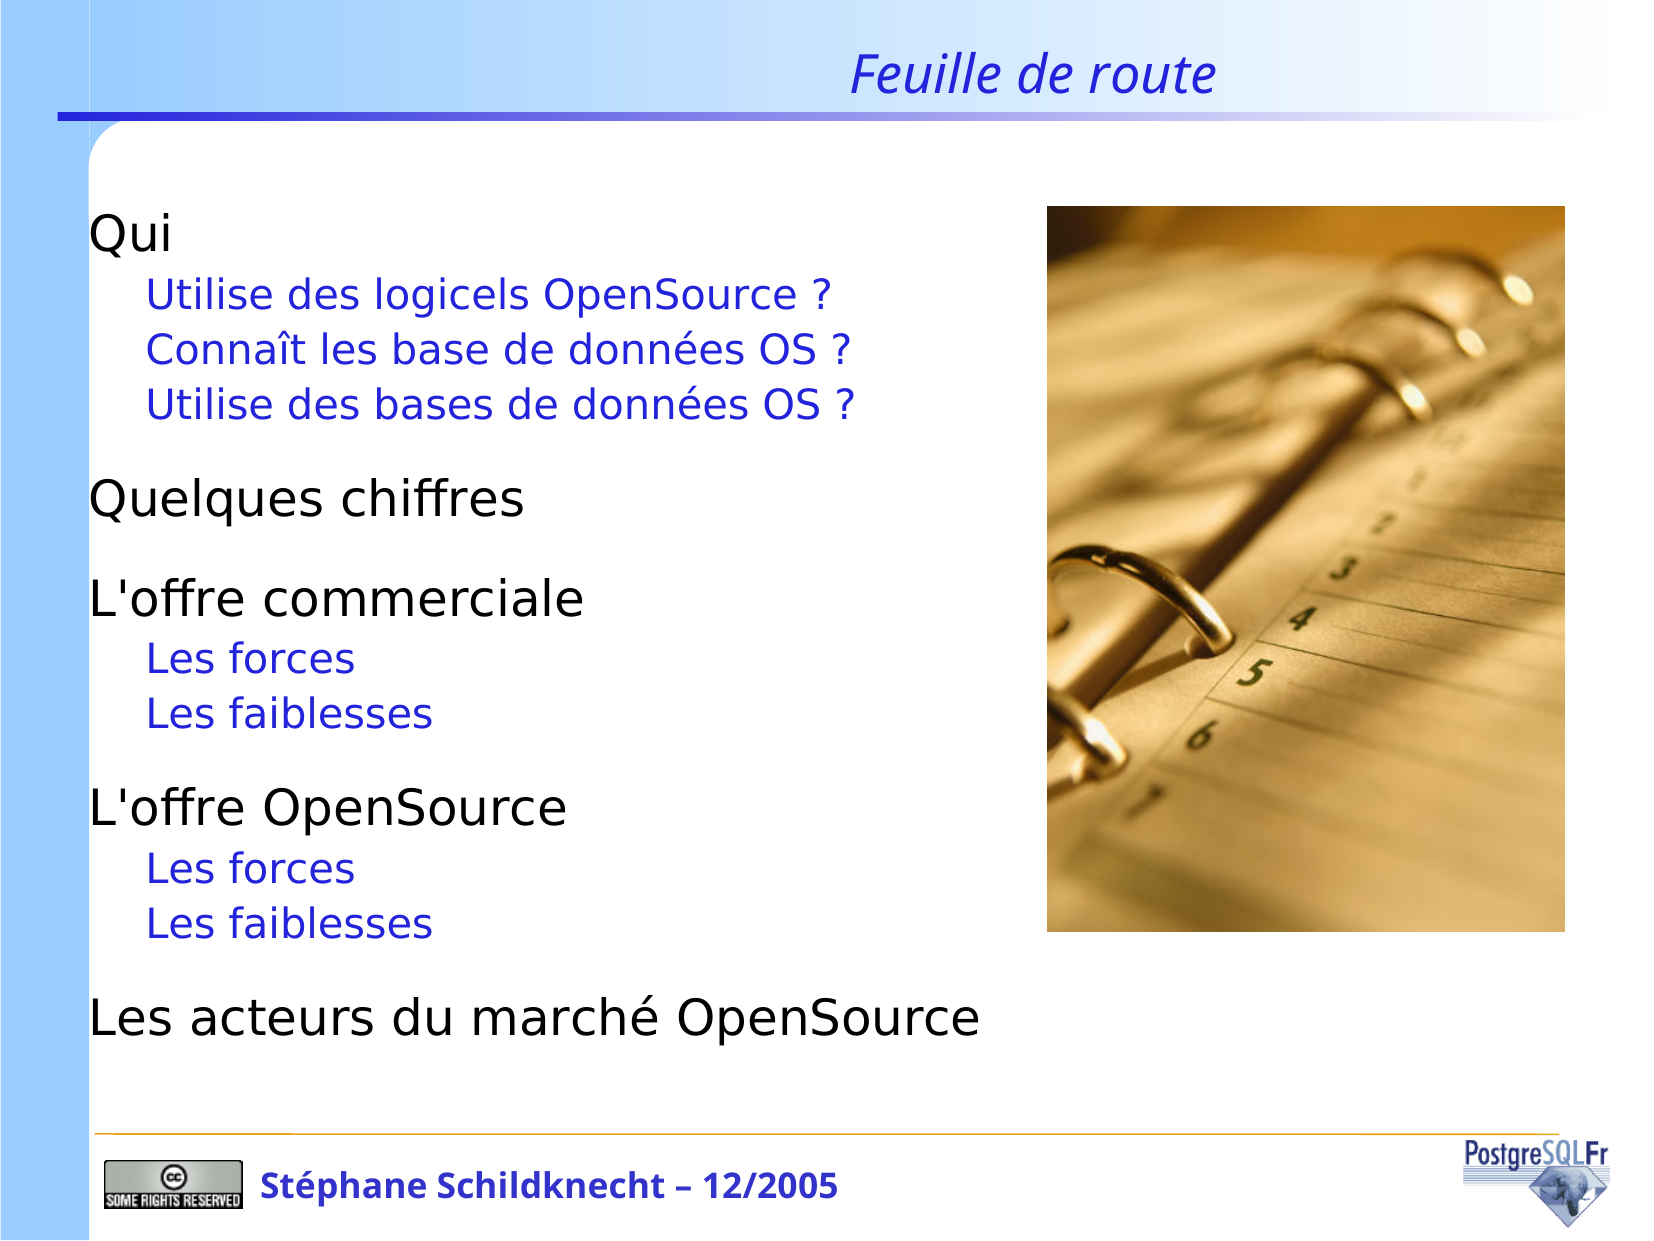

# Feuille de route
Qui
Utilise des logicels OpenSource ?
Connaît les base de données OS ?
Utilise des bases de données OS ?
Quelques chiffres
L'offre commerciale
Les forces
Les faiblesses
L'offre OpenSource
Les forces
Les faiblesses
Les acteurs du marché OpenSource